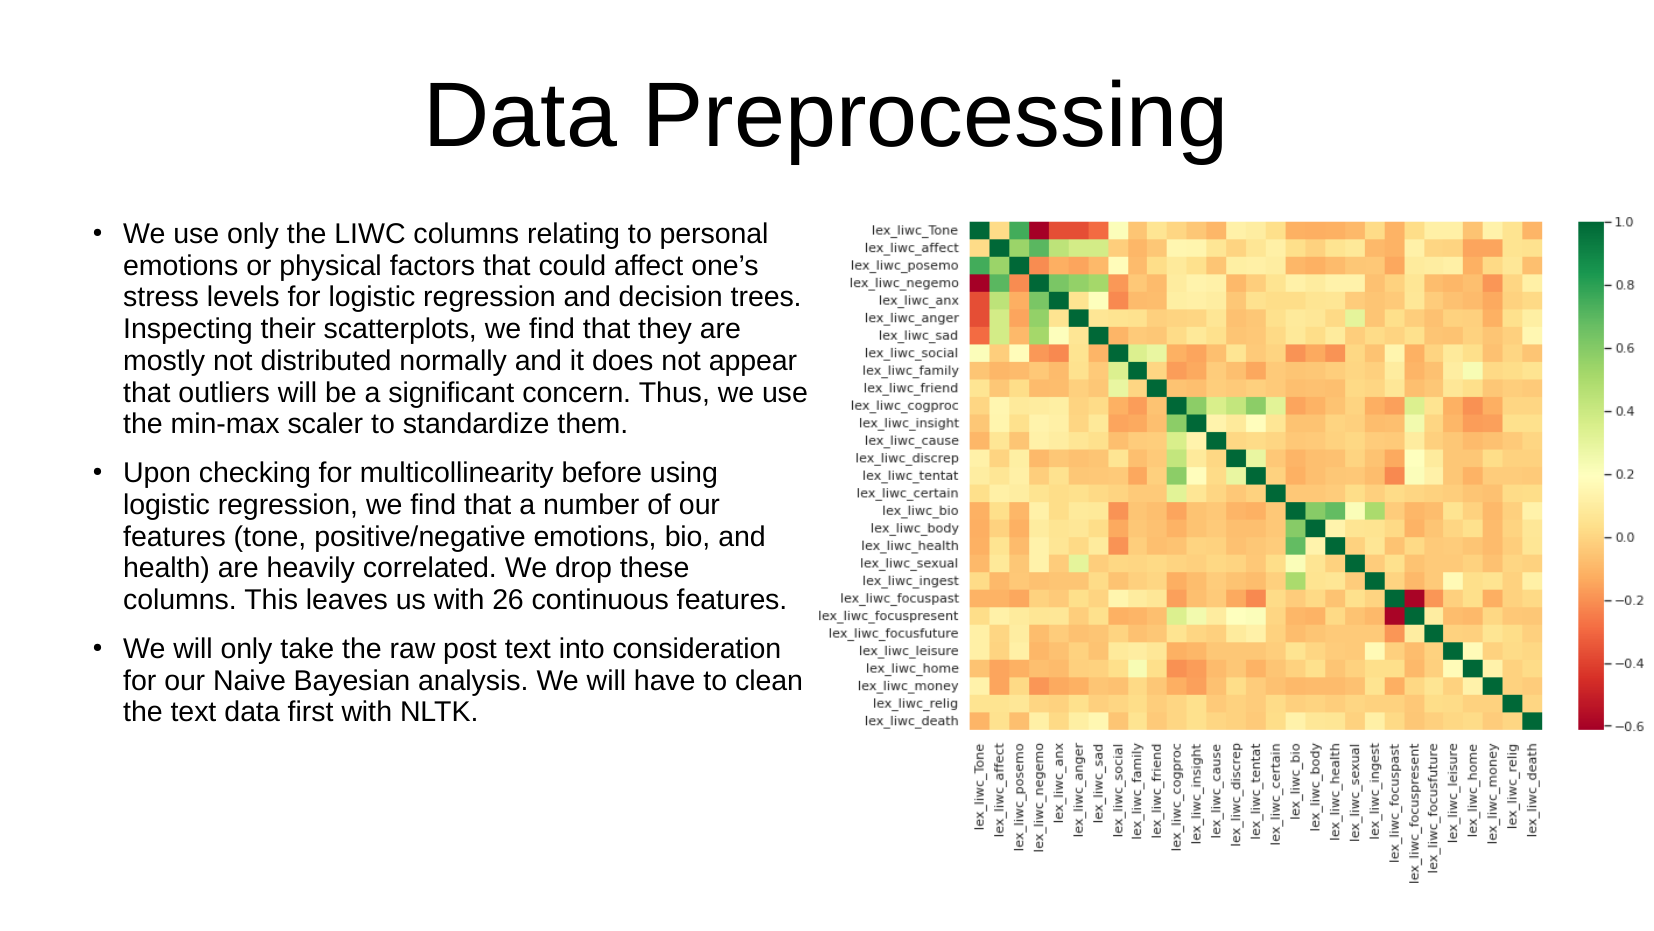

# Data Preprocessing
We use only the LIWC columns relating to personal emotions or physical factors that could affect one’s stress levels for logistic regression and decision trees. Inspecting their scatterplots, we find that they are mostly not distributed normally and it does not appear that outliers will be a significant concern. Thus, we use the min-max scaler to standardize them.
Upon checking for multicollinearity before using logistic regression, we find that a number of our features (tone, positive/negative emotions, bio, and health) are heavily correlated. We drop these columns. This leaves us with 26 continuous features.
We will only take the raw post text into consideration for our Naive Bayesian analysis. We will have to clean the text data first with NLTK.